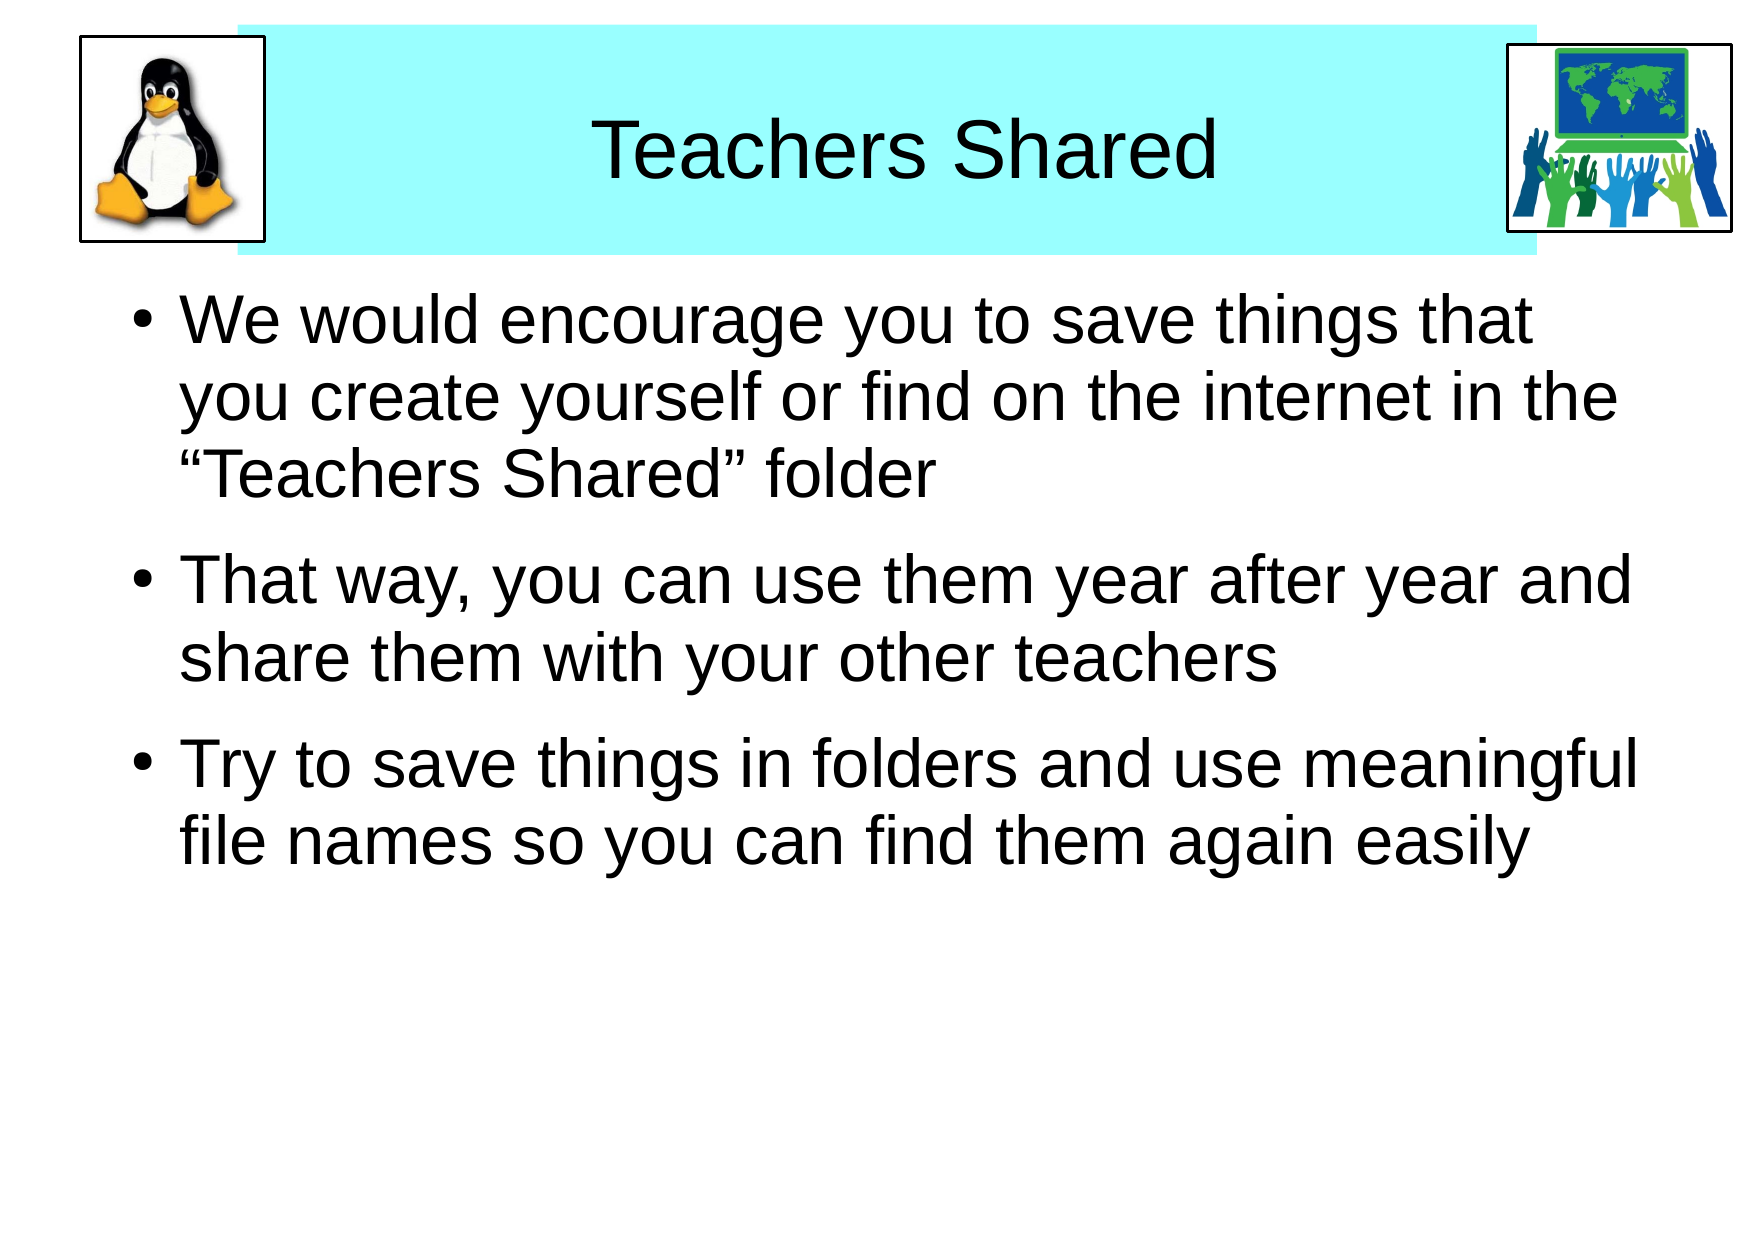

# Teachers Shared
We would encourage you to save things that you create yourself or find on the internet in the “Teachers Shared” folder
That way, you can use them year after year and share them with your other teachers
Try to save things in folders and use meaningful file names so you can find them again easily